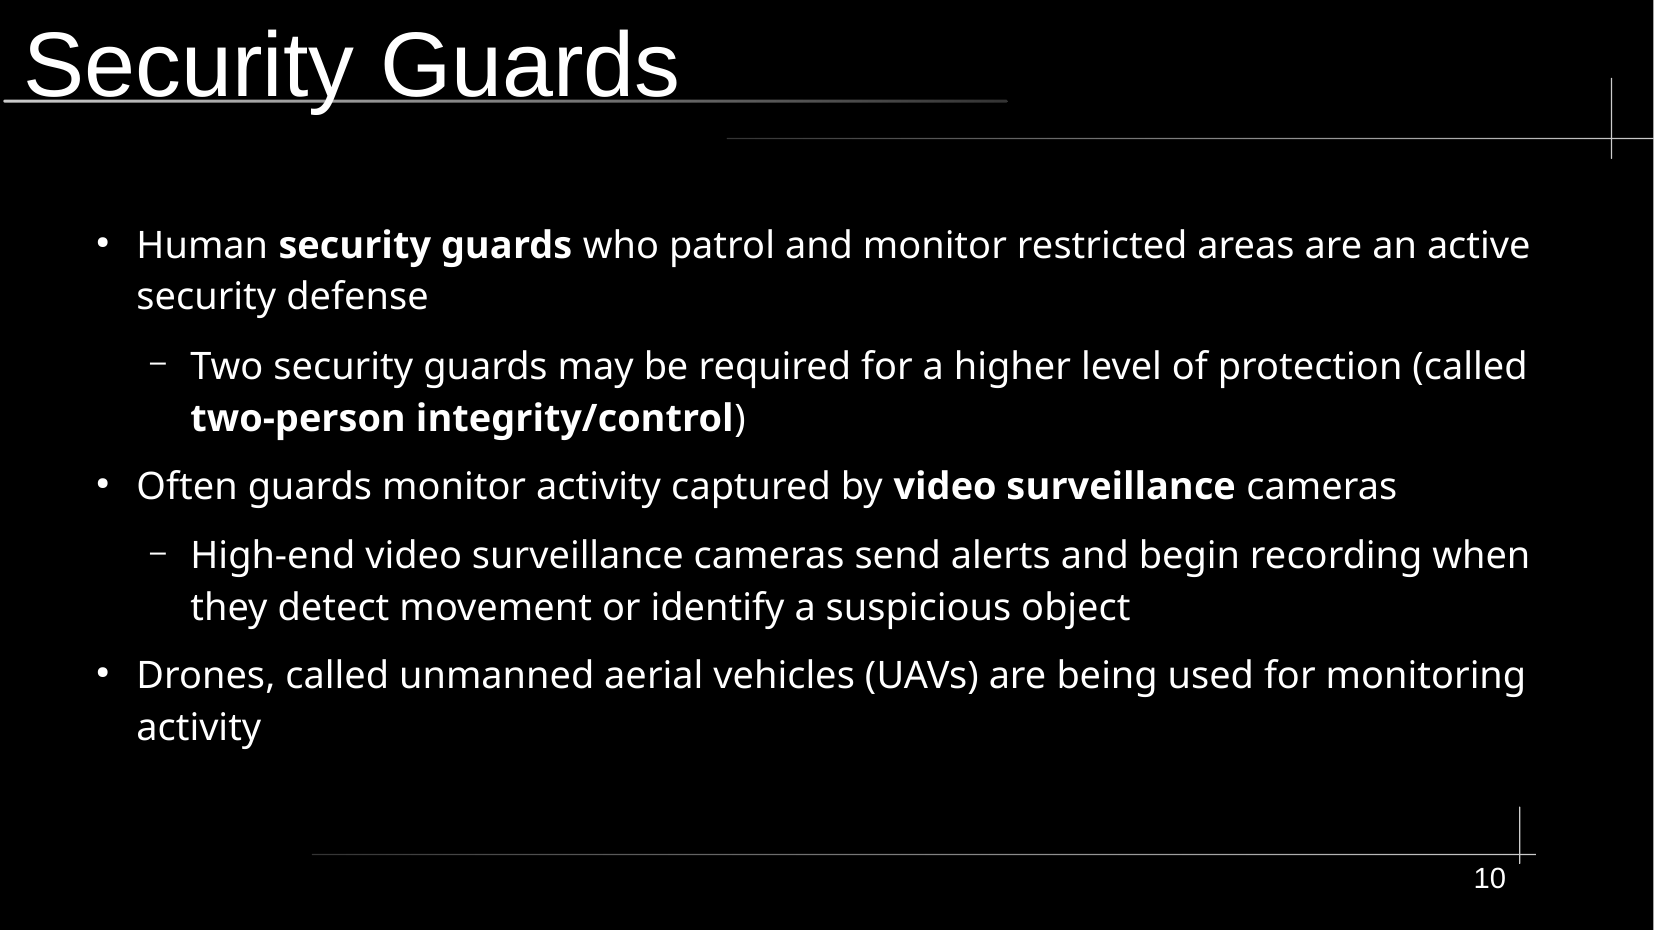

# Security Guards
Human security guards who patrol and monitor restricted areas are an active security defense
Two security guards may be required for a higher level of protection (called two-person integrity/control)
Often guards monitor activity captured by video surveillance cameras
High-end video surveillance cameras send alerts and begin recording when they detect movement or identify a suspicious object
Drones, called unmanned aerial vehicles (UAVs) are being used for monitoring activity
10